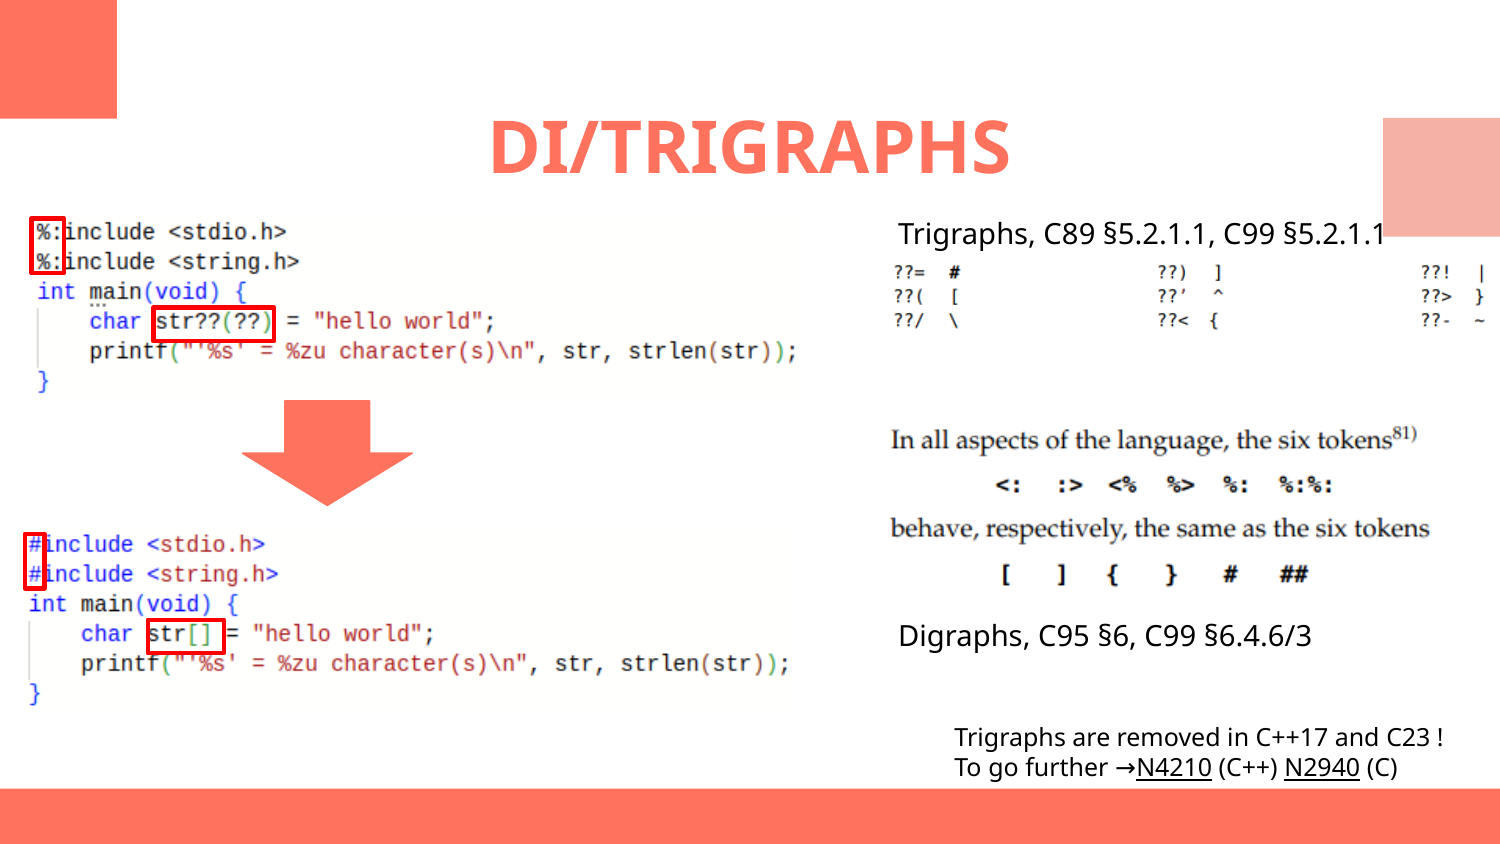

# DI/TRIGRAPHS
Trigraphs, C89 §5.2.1.1, C99 §5.2.1.1
Digraphs, C95 §6, C99 §6.4.6/3
Trigraphs are removed in C++17 and C23 !
To go further →N4210 (C++) N2940 (C)